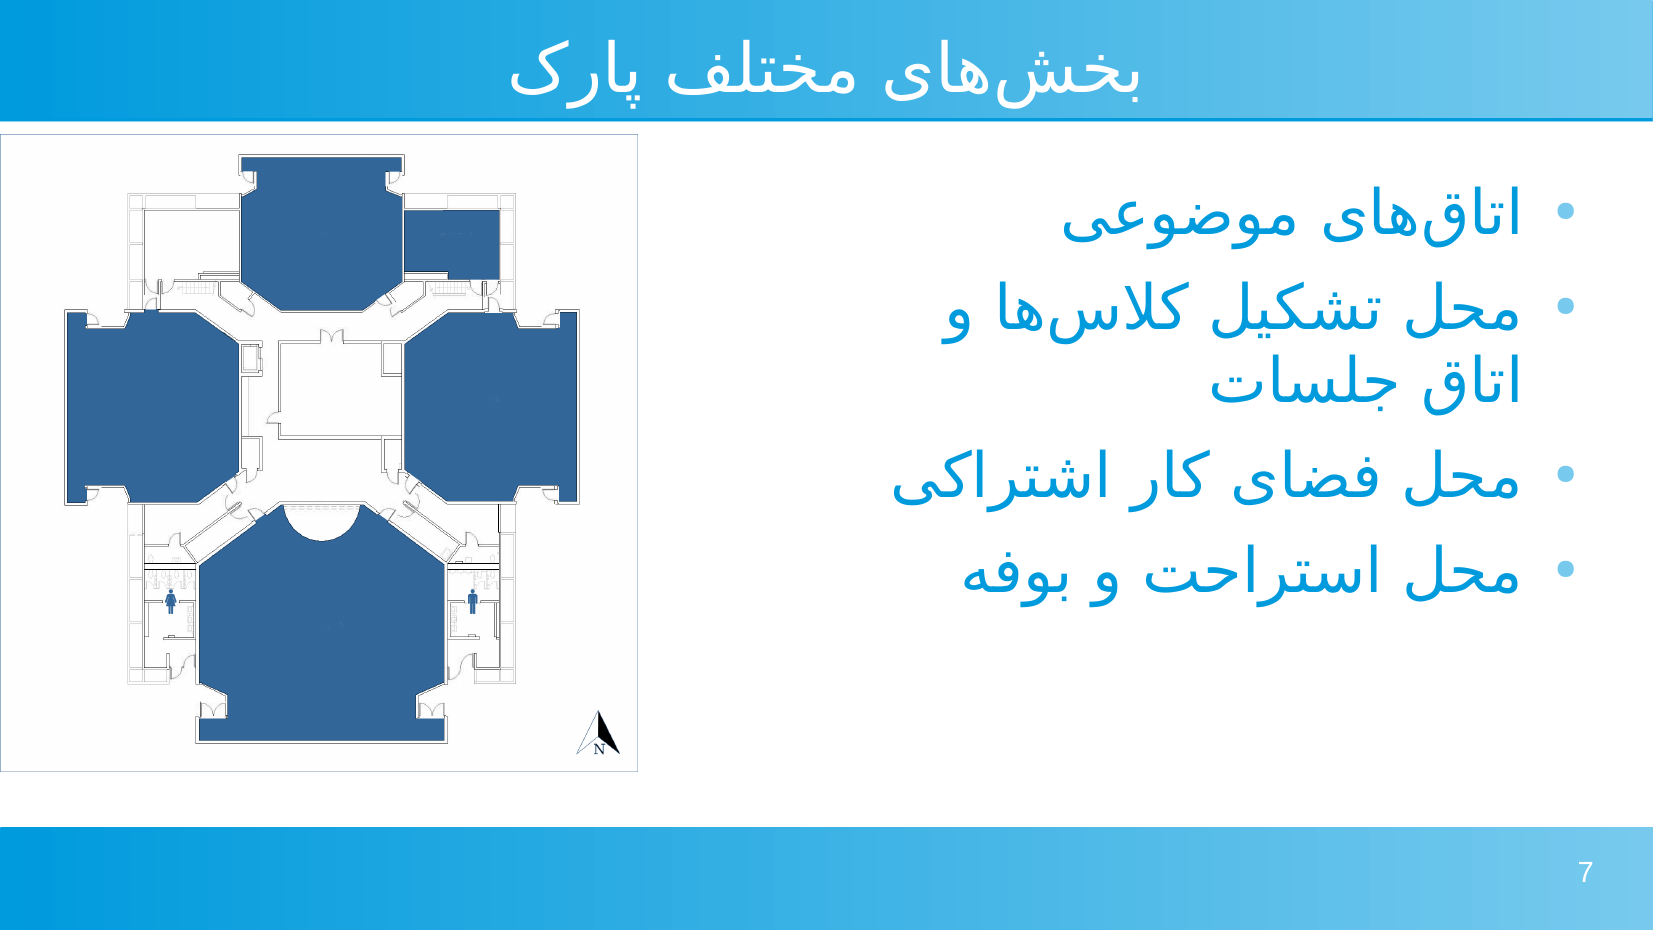

# بخش‌های مختلف پارک
اتاق‌های موضوعی
محل تشکیل کلاس‌ها و اتاق جلسات
محل فضای کار اشتراکی
محل استراحت و بوفه
7